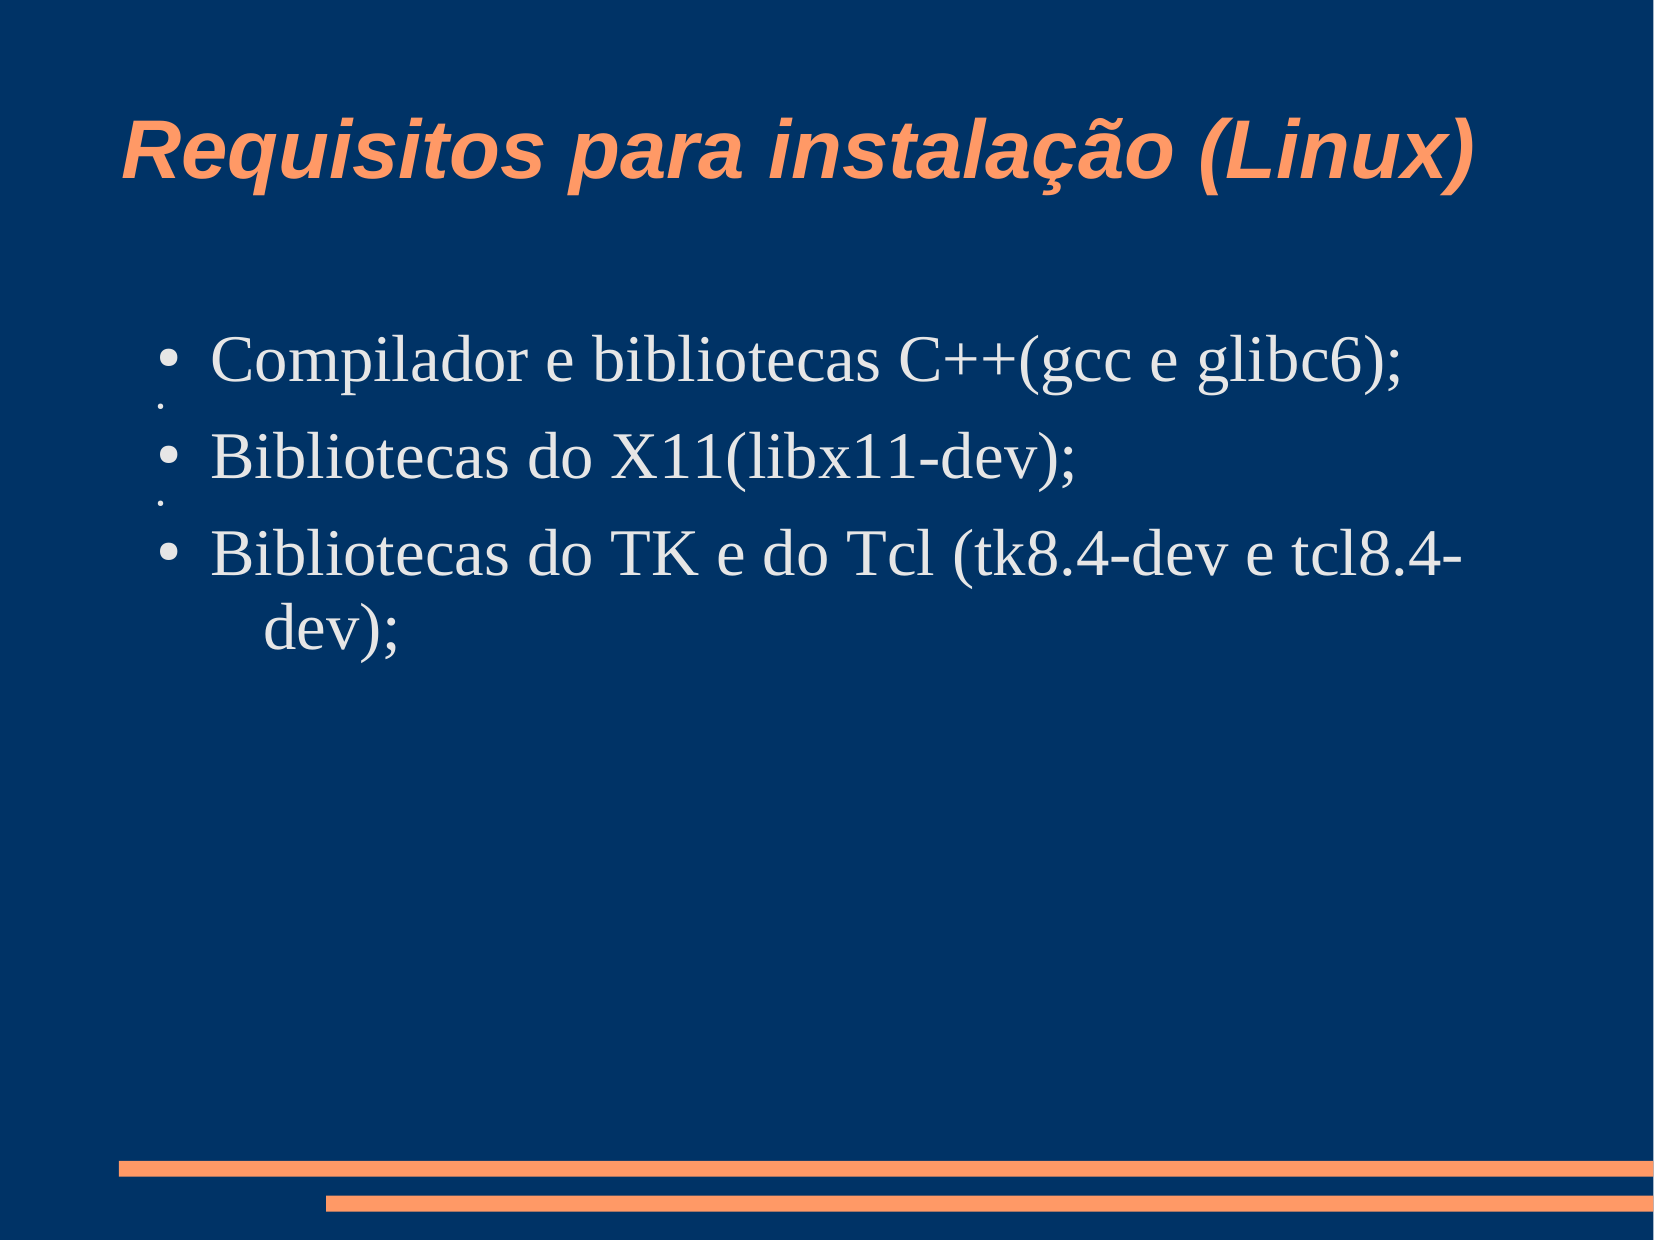

# Requisitos para instalação (Linux)
Compilador e bibliotecas C++(gcc e glibc6);
Bibliotecas do X11(libx11-dev);
Bibliotecas do TK e do Tcl (tk8.4-dev e tcl8.4-dev);